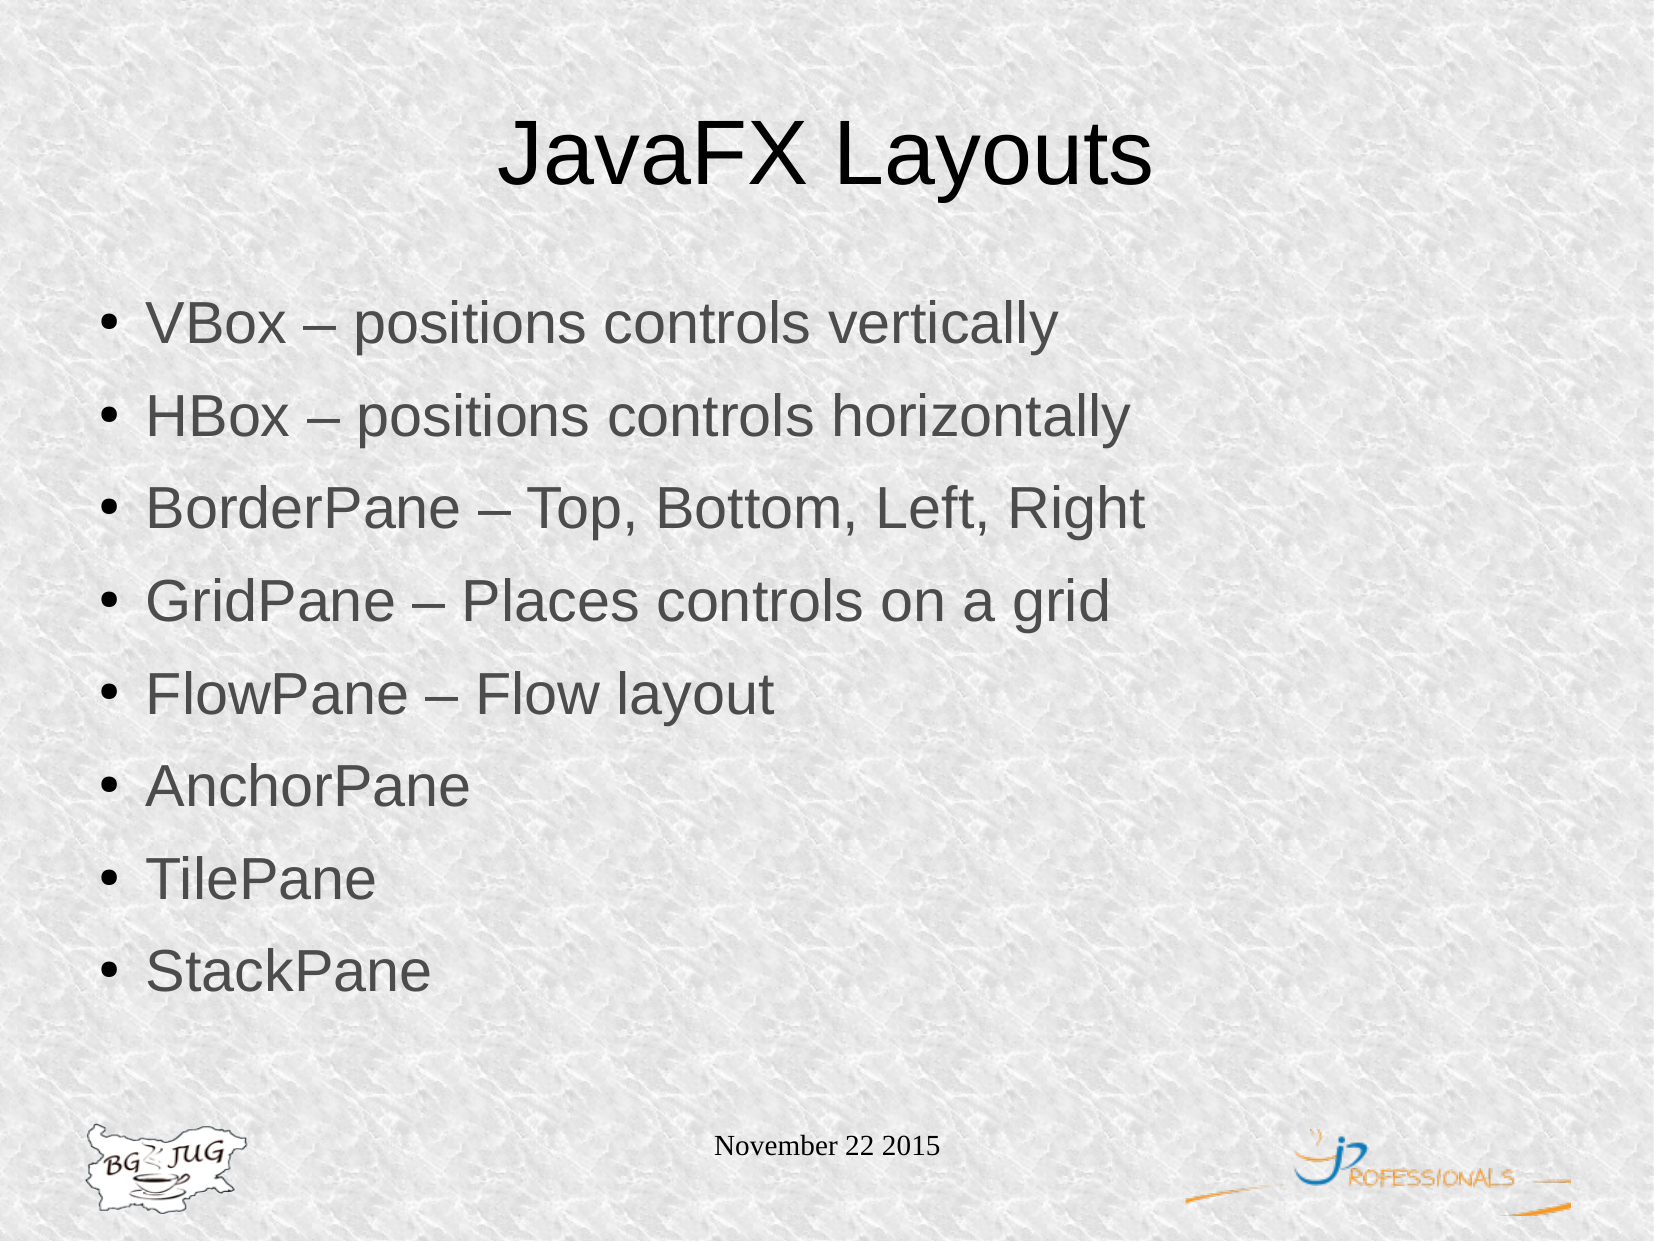

# JavaFX Layouts
VBox – positions controls vertically
HBox – positions controls horizontally
BorderPane – Top, Bottom, Left, Right
GridPane – Places controls on a grid
FlowPane – Flow layout
AnchorPane
TilePane
StackPane